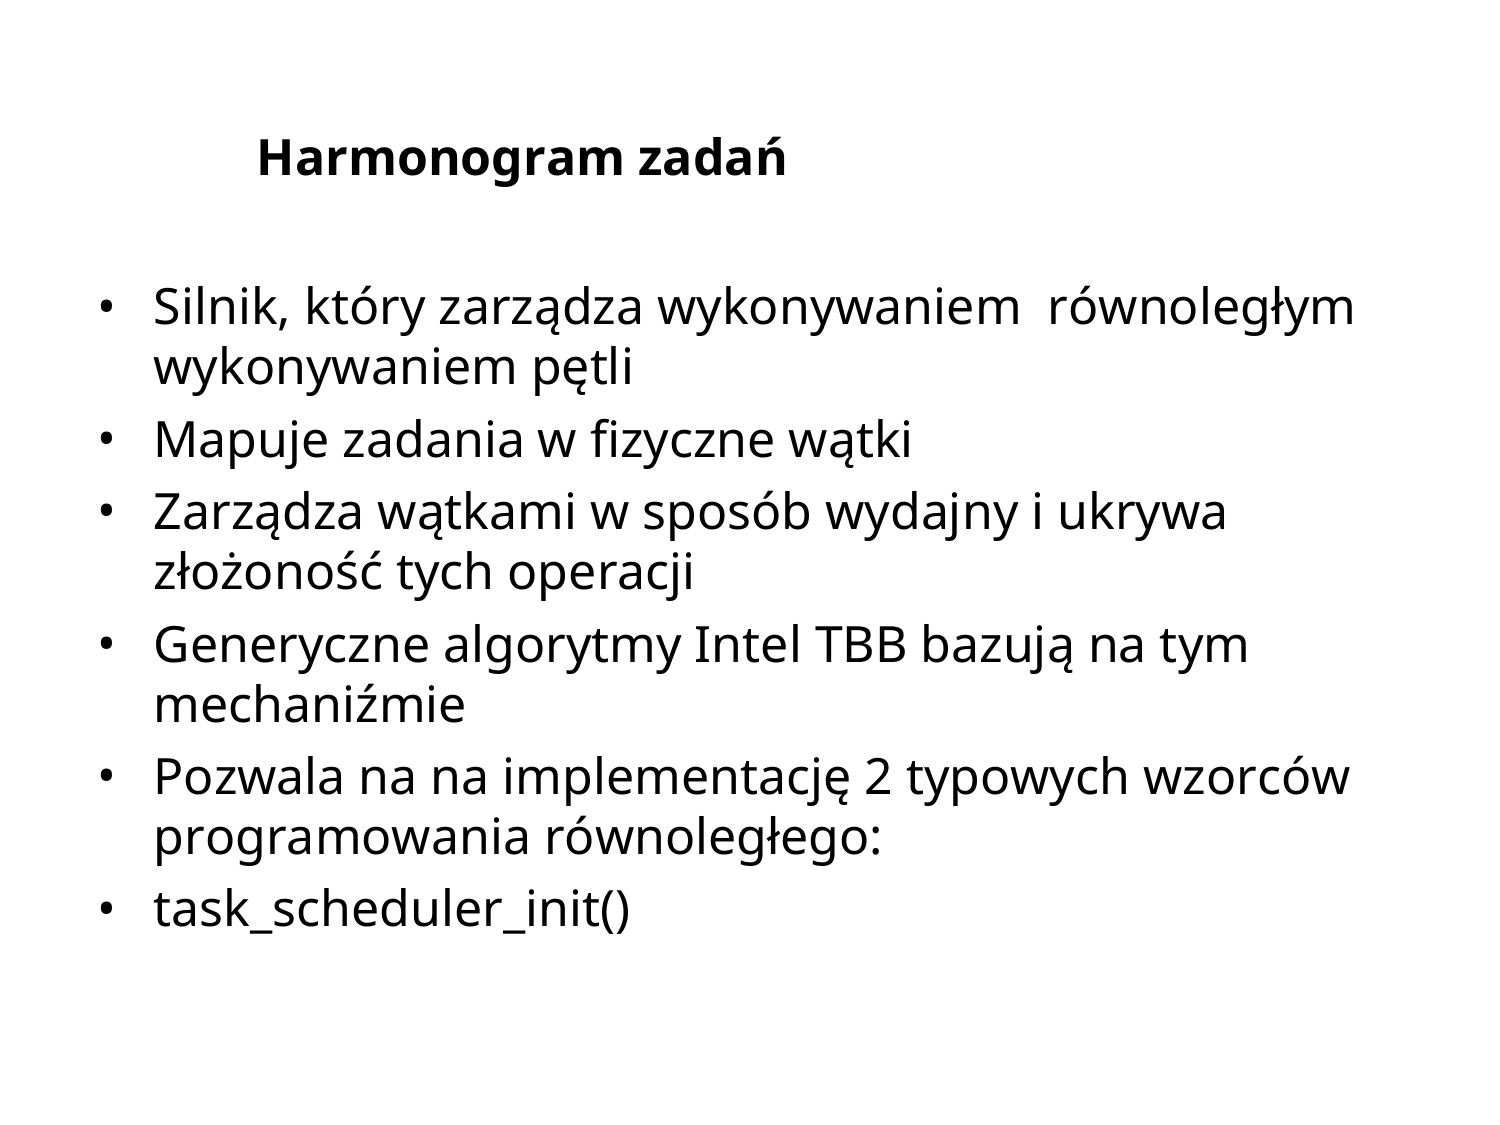

# Harmonogram zadań
Silnik, który zarządza wykonywaniem równoległym wykonywaniem pętli
Mapuje zadania w fizyczne wątki
Zarządza wątkami w sposób wydajny i ukrywa złożoność tych operacji
Generyczne algorytmy Intel TBB bazują na tym mechaniźmie
Pozwala na na implementację 2 typowych wzorców programowania równoległego:
task_scheduler_init()